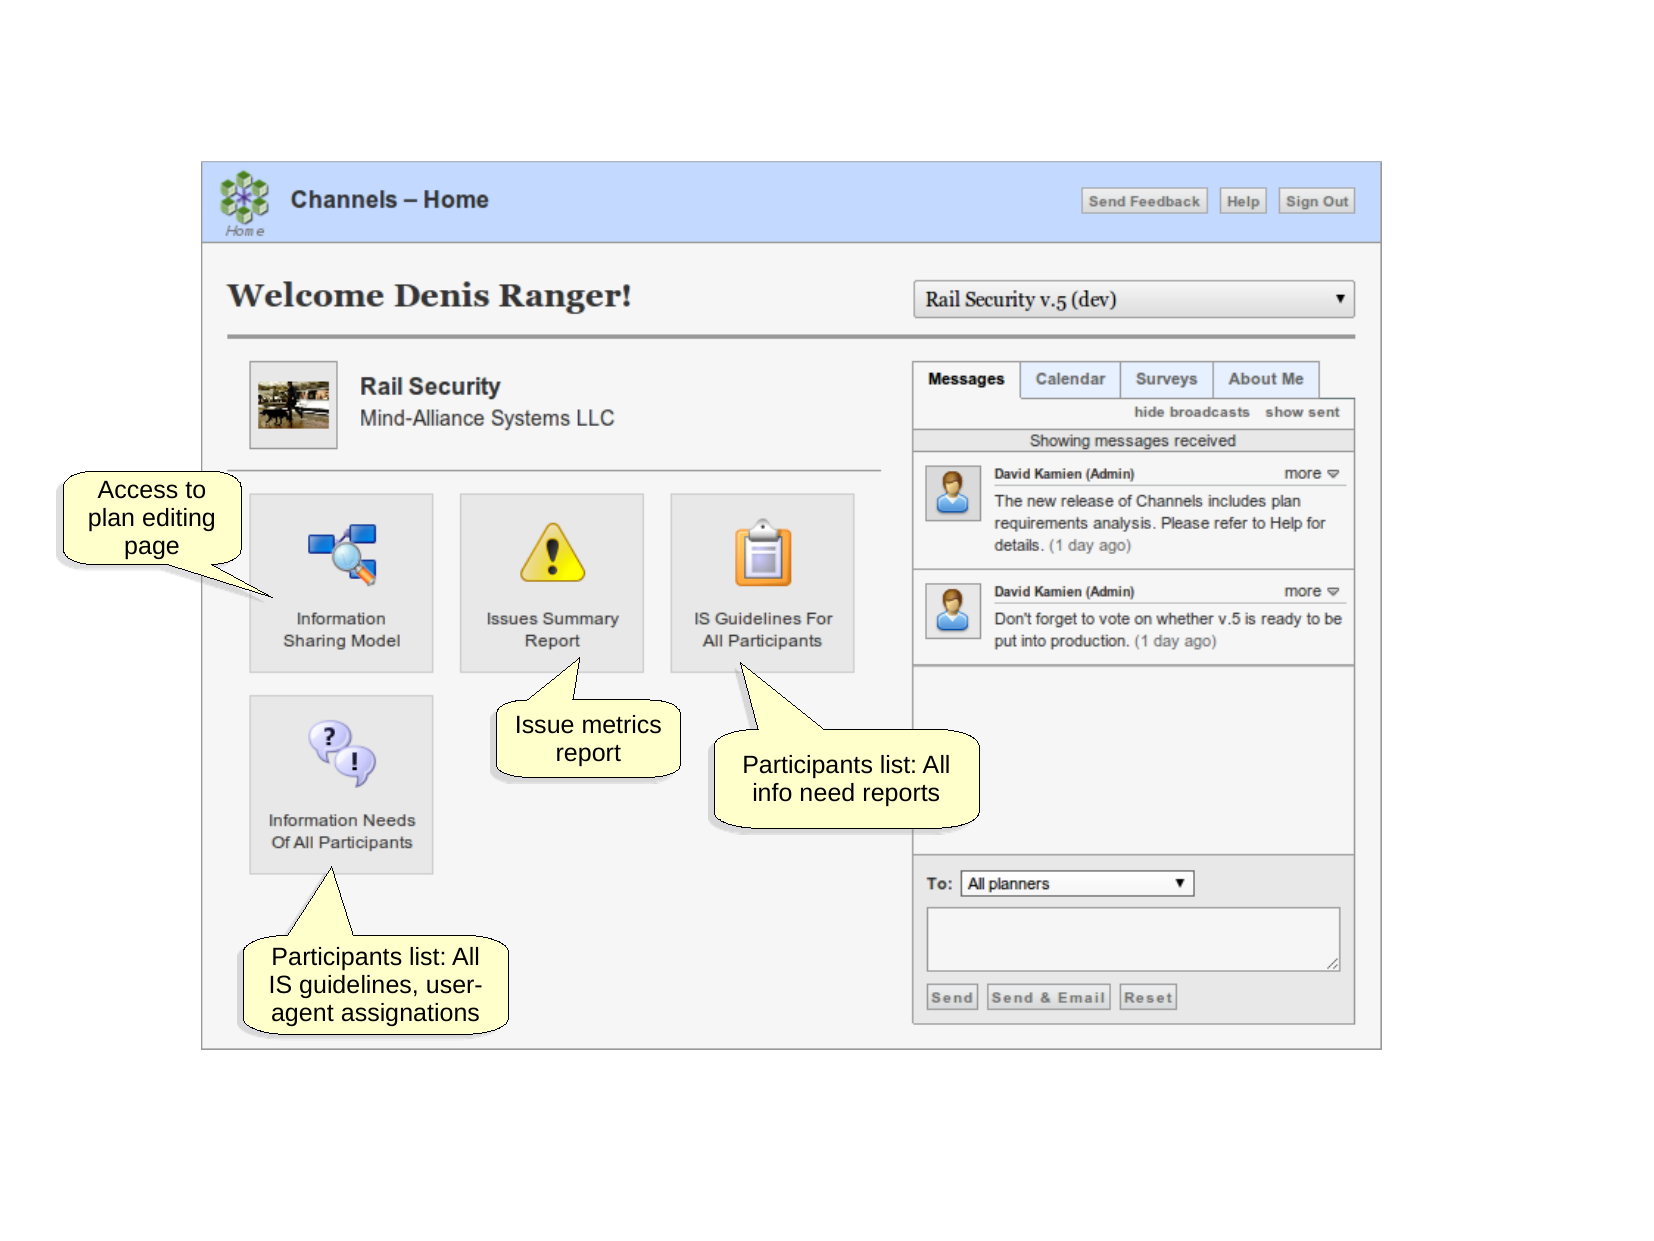

Access to plan editing page
Issue metrics report
Participants list: All info need reports
Participants list: All IS guidelines, user-agent assignations